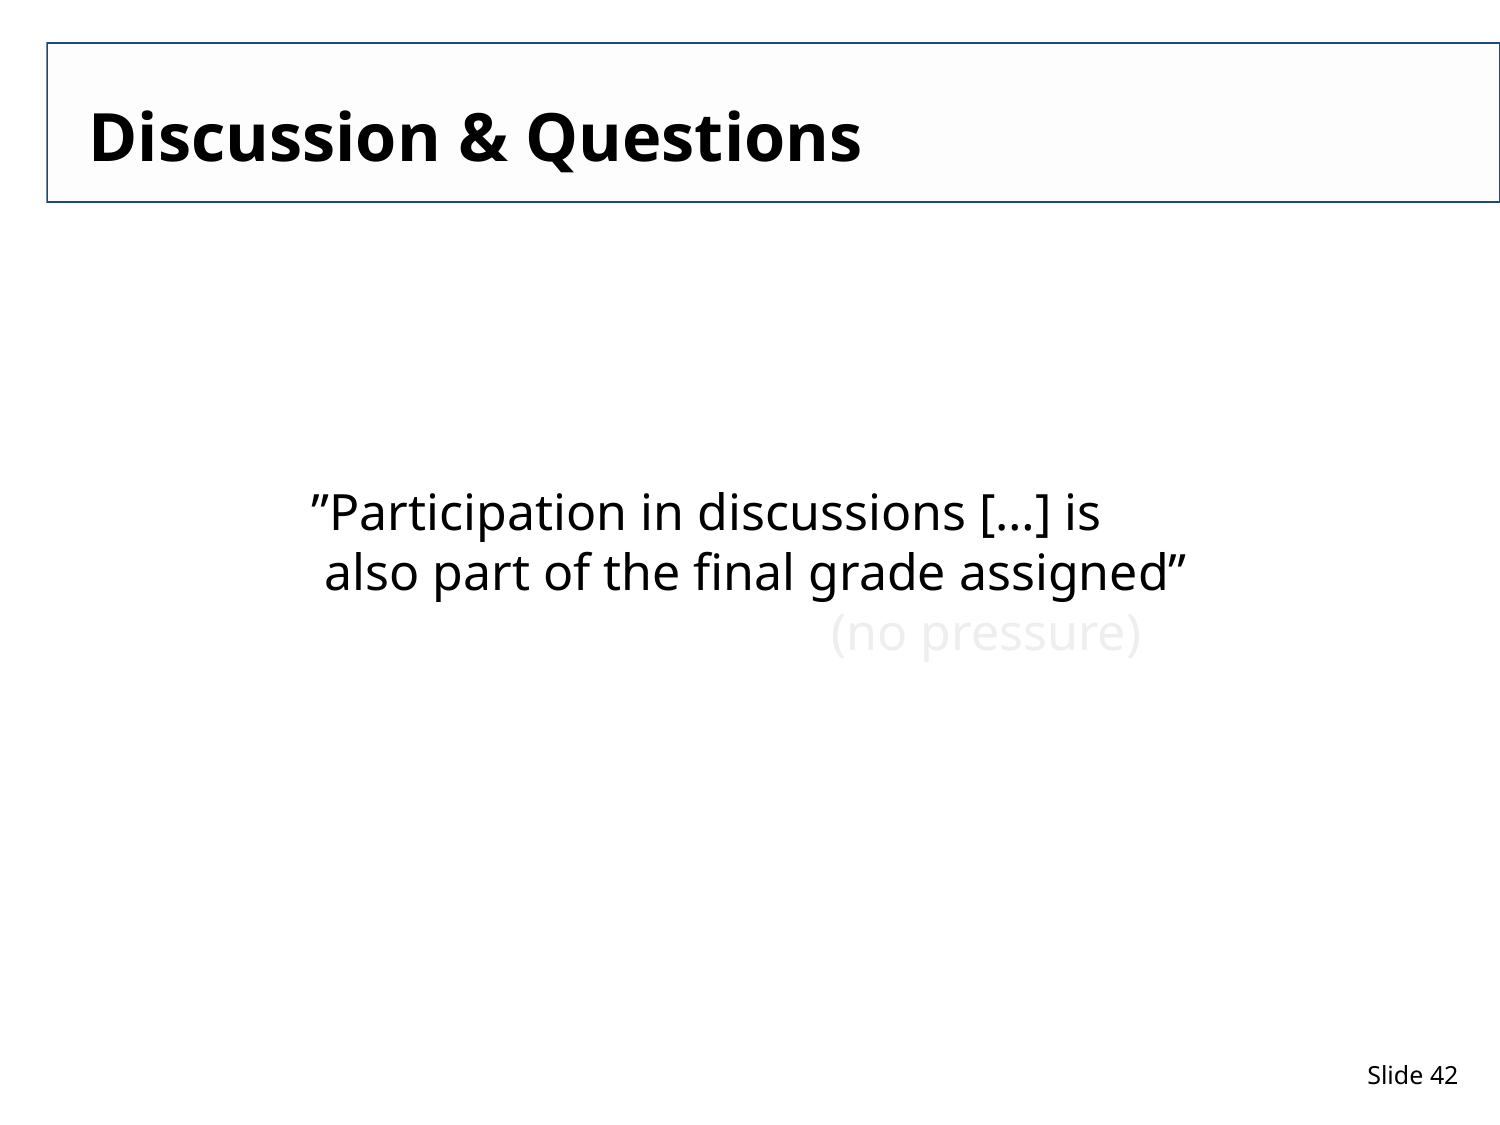

Discussion & Questions
”Participation in discussions […] is
 also part of the final grade assigned”
(no pressure)